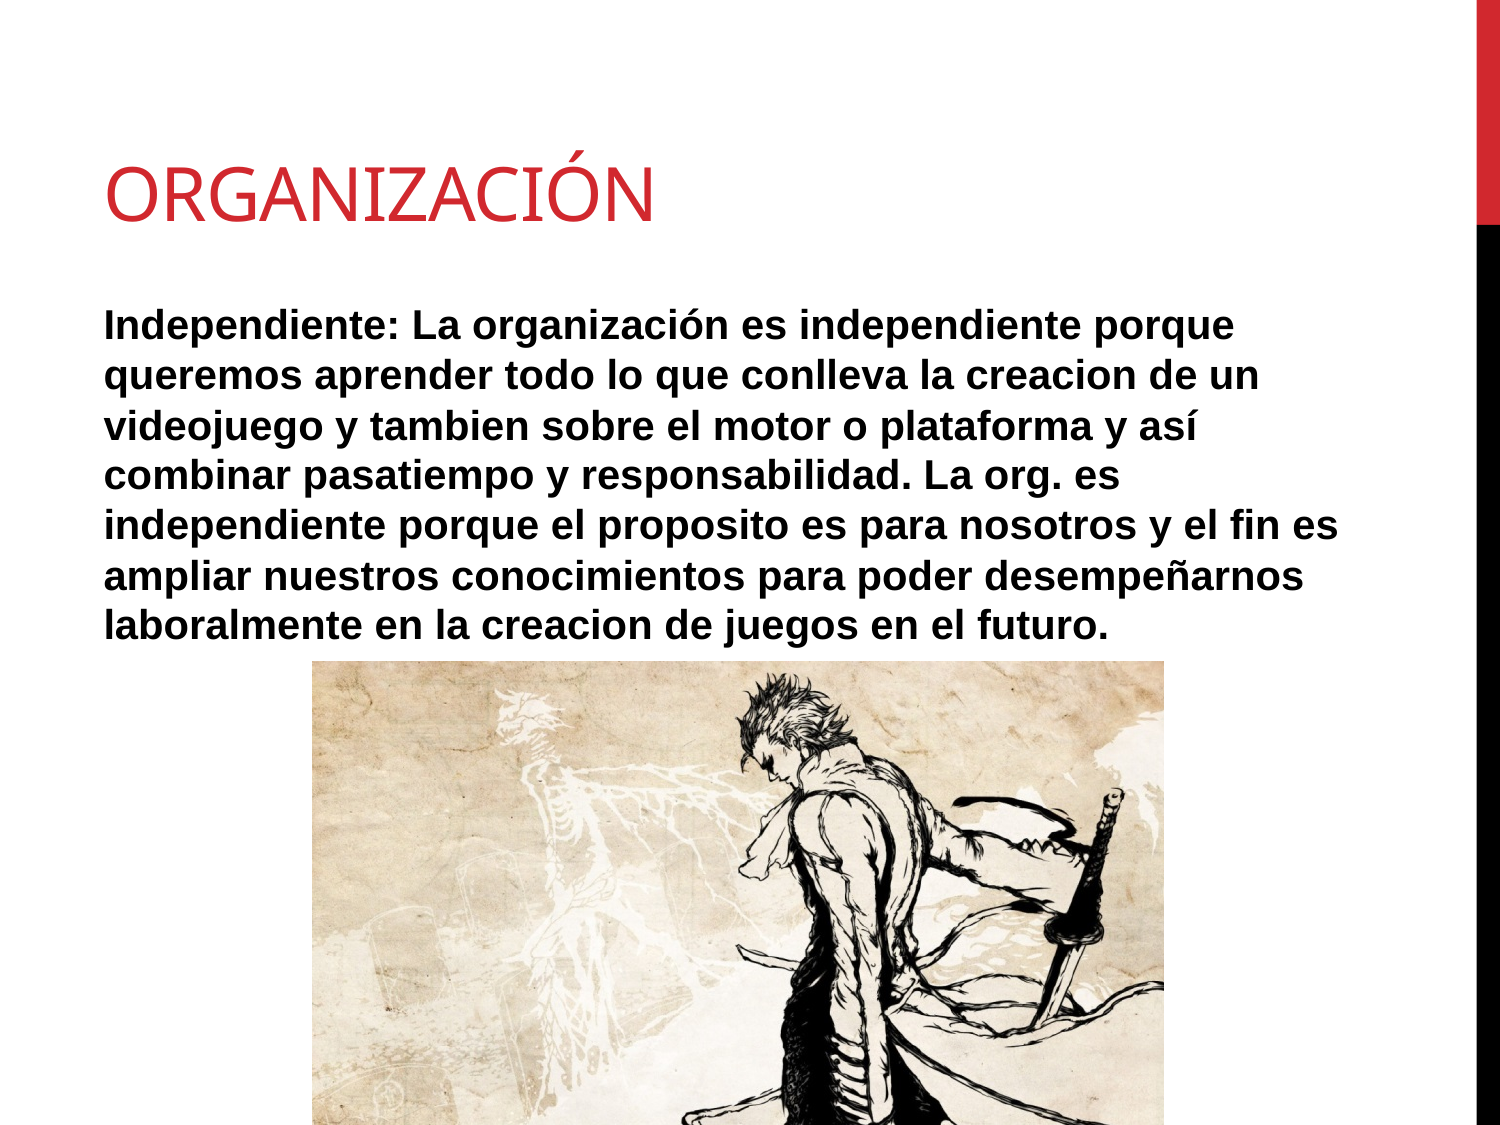

# Organización
Independiente: La organización es independiente porque queremos aprender todo lo que conlleva la creacion de un videojuego y tambien sobre el motor o plataforma y así combinar pasatiempo y responsabilidad. La org. es independiente porque el proposito es para nosotros y el fin es ampliar nuestros conocimientos para poder desempeñarnos laboralmente en la creacion de juegos en el futuro.